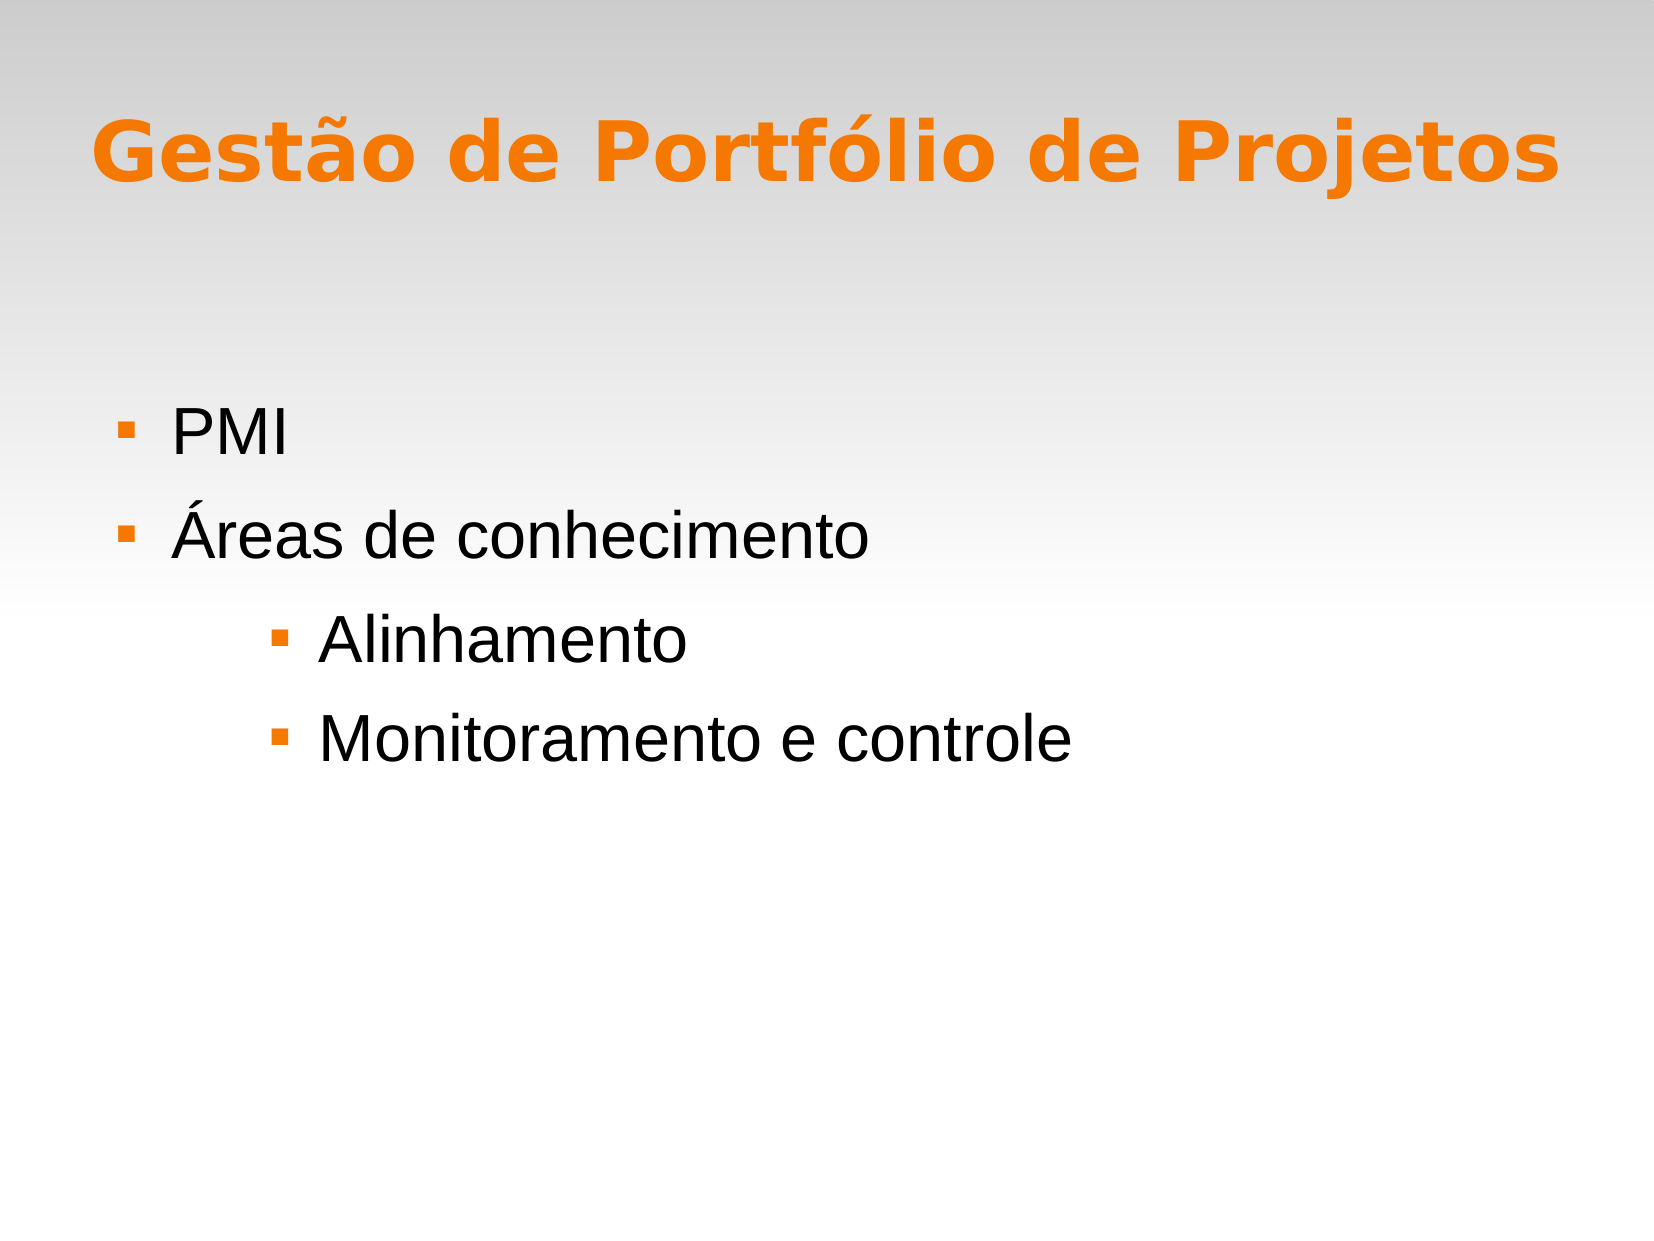

# Gestão de Portfólio de Projetos
PMI
Áreas de conhecimento
Alinhamento
Monitoramento e controle